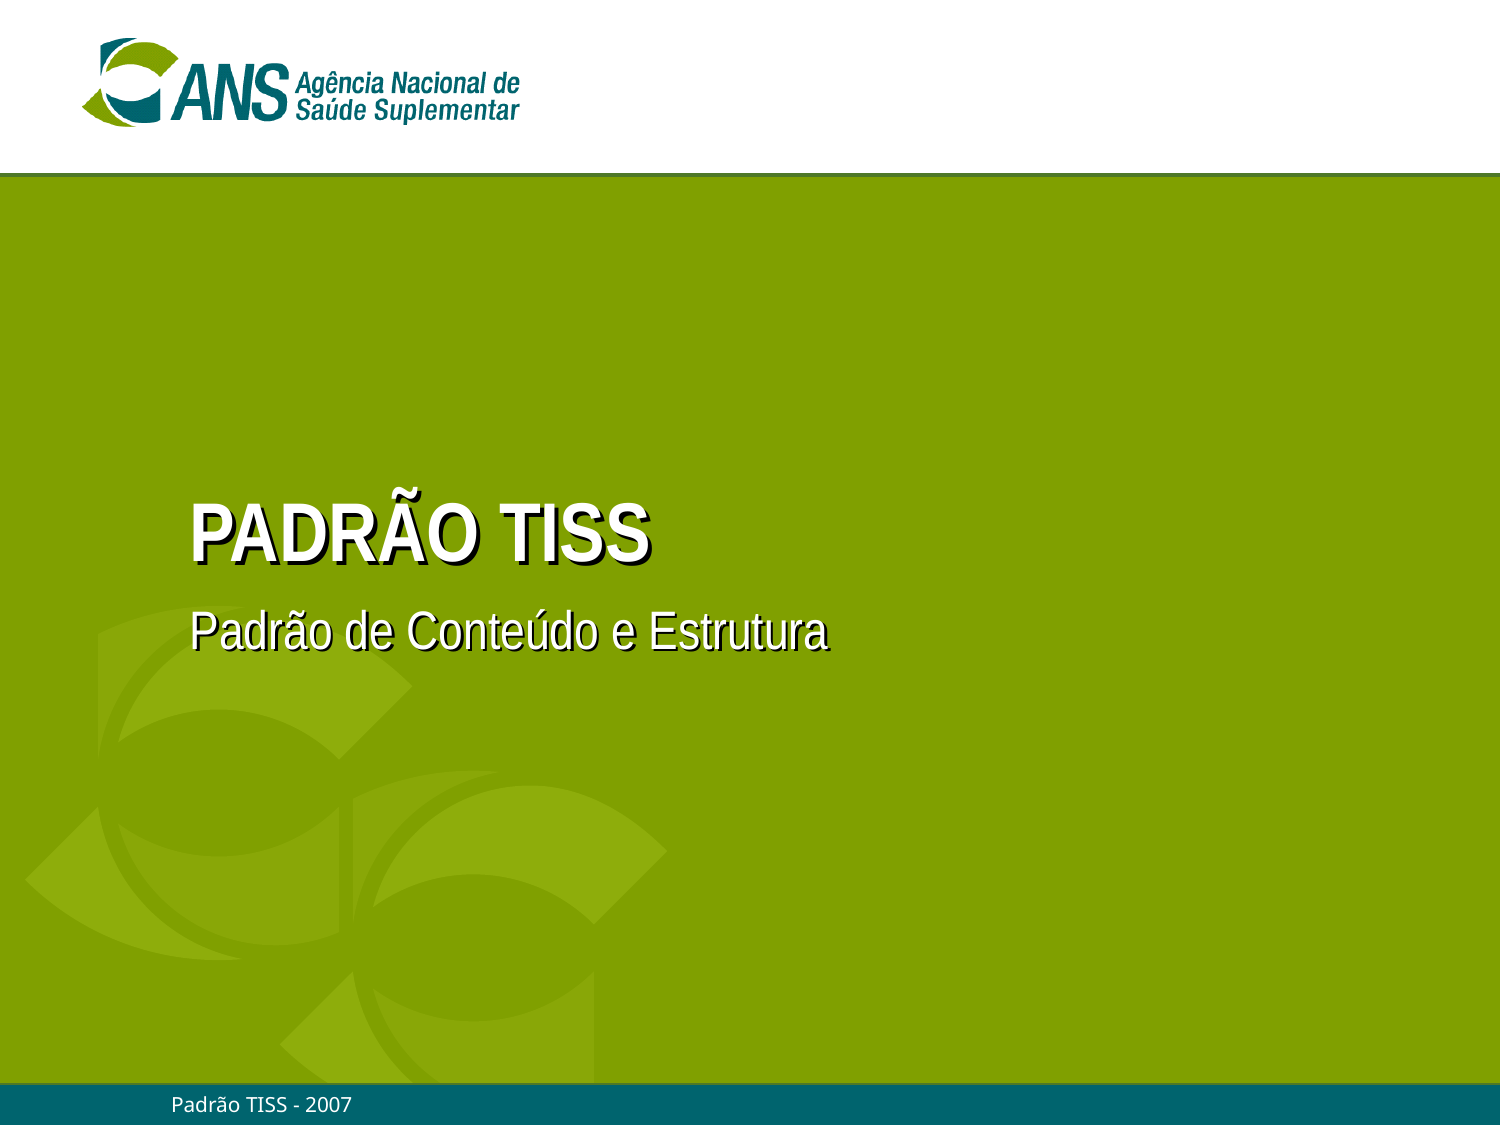

# PADRÃO TISS
Padrão de Conteúdo e Estrutura
Padrão TISS - 2007